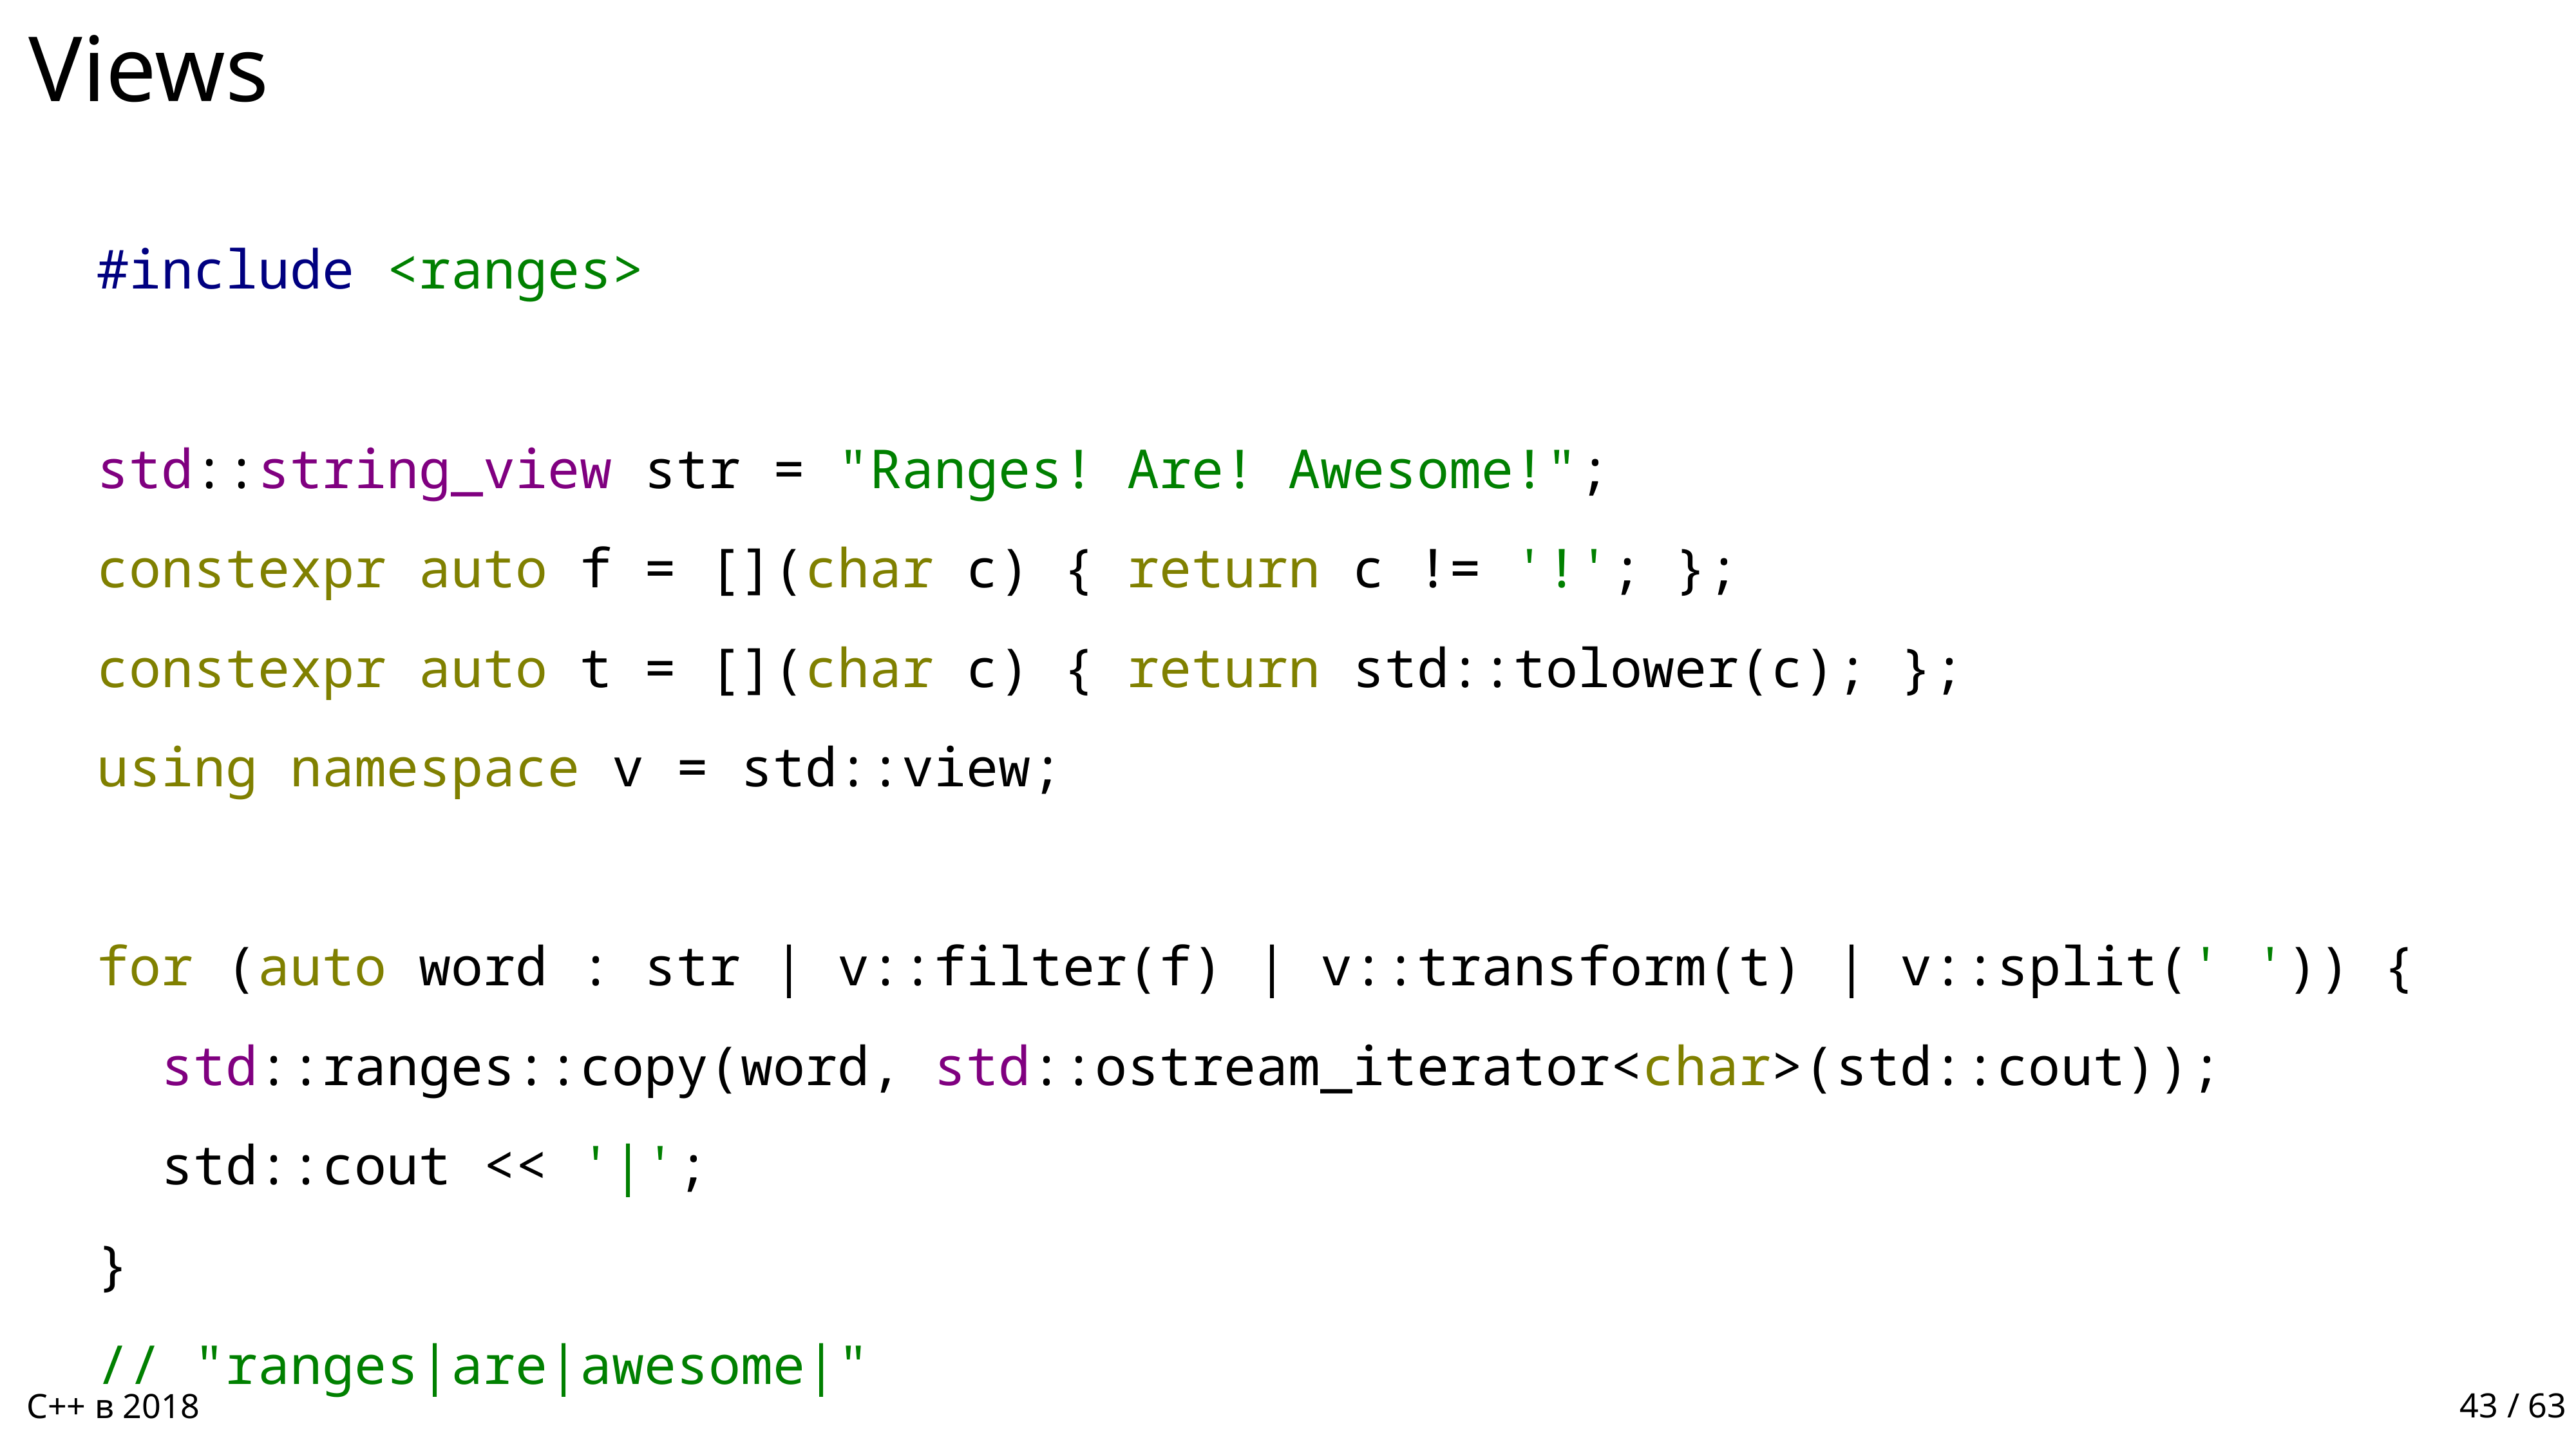

# Views
#include <ranges>
std::string_view str = "Ranges! Are! Awesome!";
constexpr auto f = [](char c) { return c != '!'; };
constexpr auto t = [](char c) { return std::tolower(c); };
using namespace v = std::view;
for (auto word : str | v::filter(f) | v::transform(t) | v::split(' ')) {
 std::ranges::copy(word, std::ostream_iterator<char>(std::cout));
 std::cout << '|';
}
// "ranges|are|awesome|"
C++ в 2018